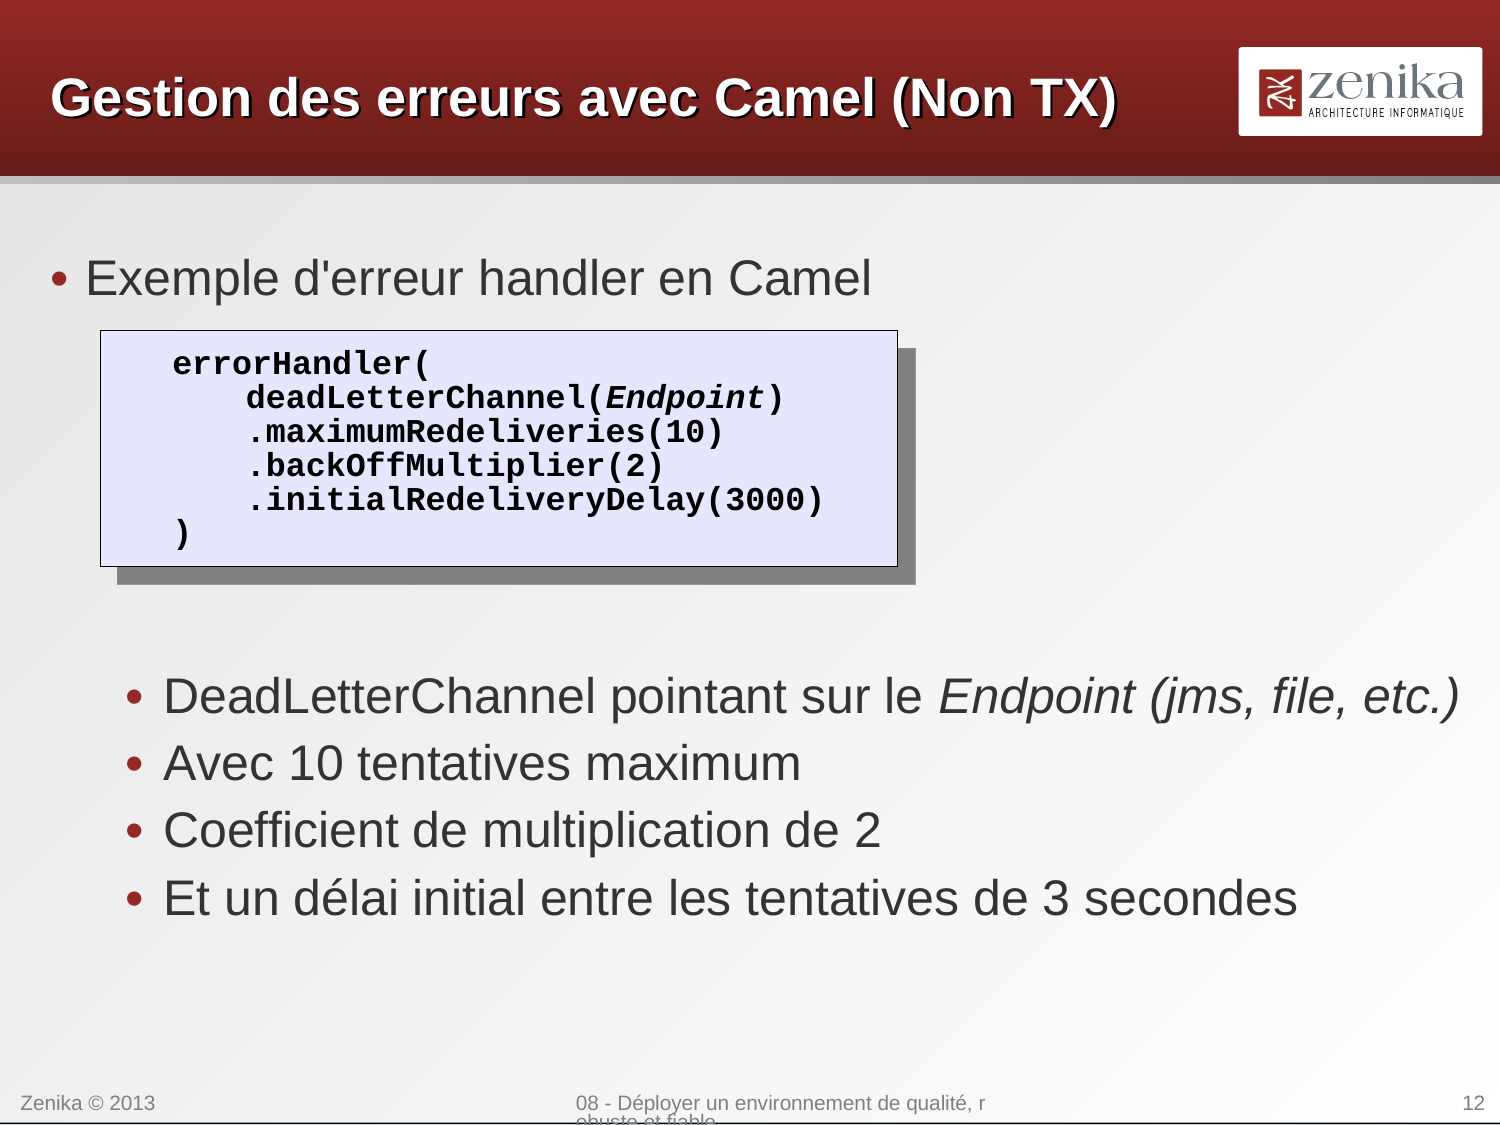

# Gestion des erreurs avec Camel (Non TX)
Exemple d'erreur handler en Camel
DeadLetterChannel pointant sur le Endpoint (jms, file, etc.)
Avec 10 tentatives maximum
Coefficient de multiplication de 2
Et un délai initial entre les tentatives de 3 secondes
errorHandler(
	deadLetterChannel(Endpoint)
	.maximumRedeliveries(10)
	.backOffMultiplier(2)
	.initialRedeliveryDelay(3000)
)